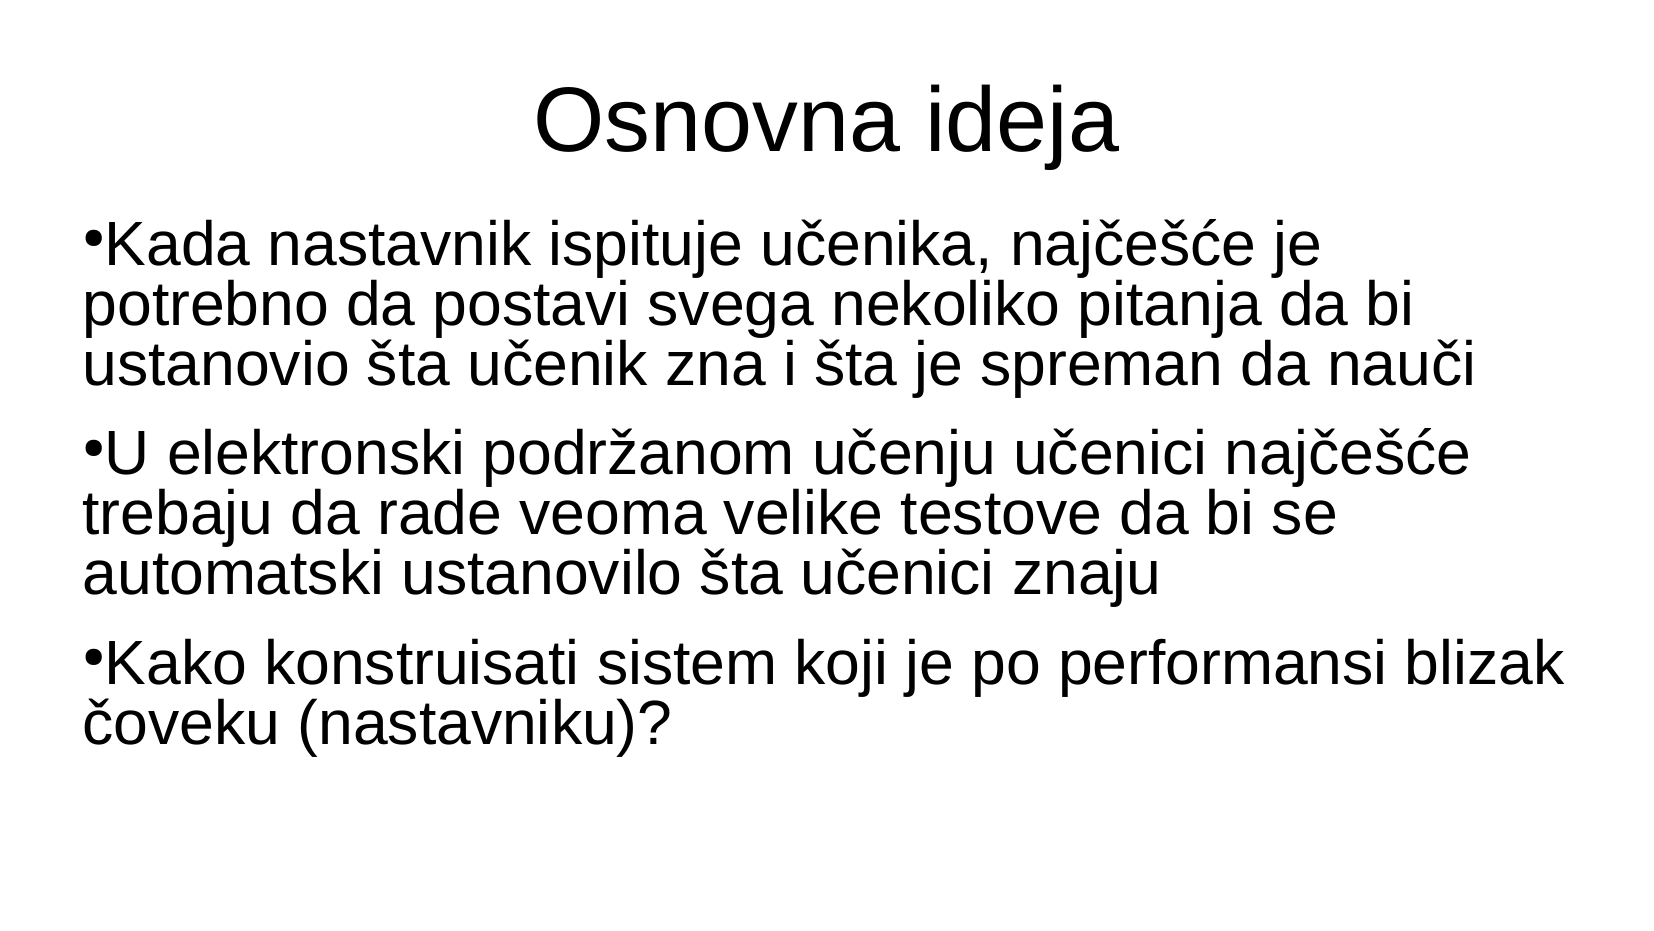

# Osnovna ideja
Kada nastavnik ispituje učenika, najčešće je potrebno da postavi svega nekoliko pitanja da bi ustanovio šta učenik zna i šta je spreman da nauči
U elektronski podržanom učenju učenici najčešće trebaju da rade veoma velike testove da bi se automatski ustanovilo šta učenici znaju
Kako konstruisati sistem koji je po performansi blizak čoveku (nastavniku)?